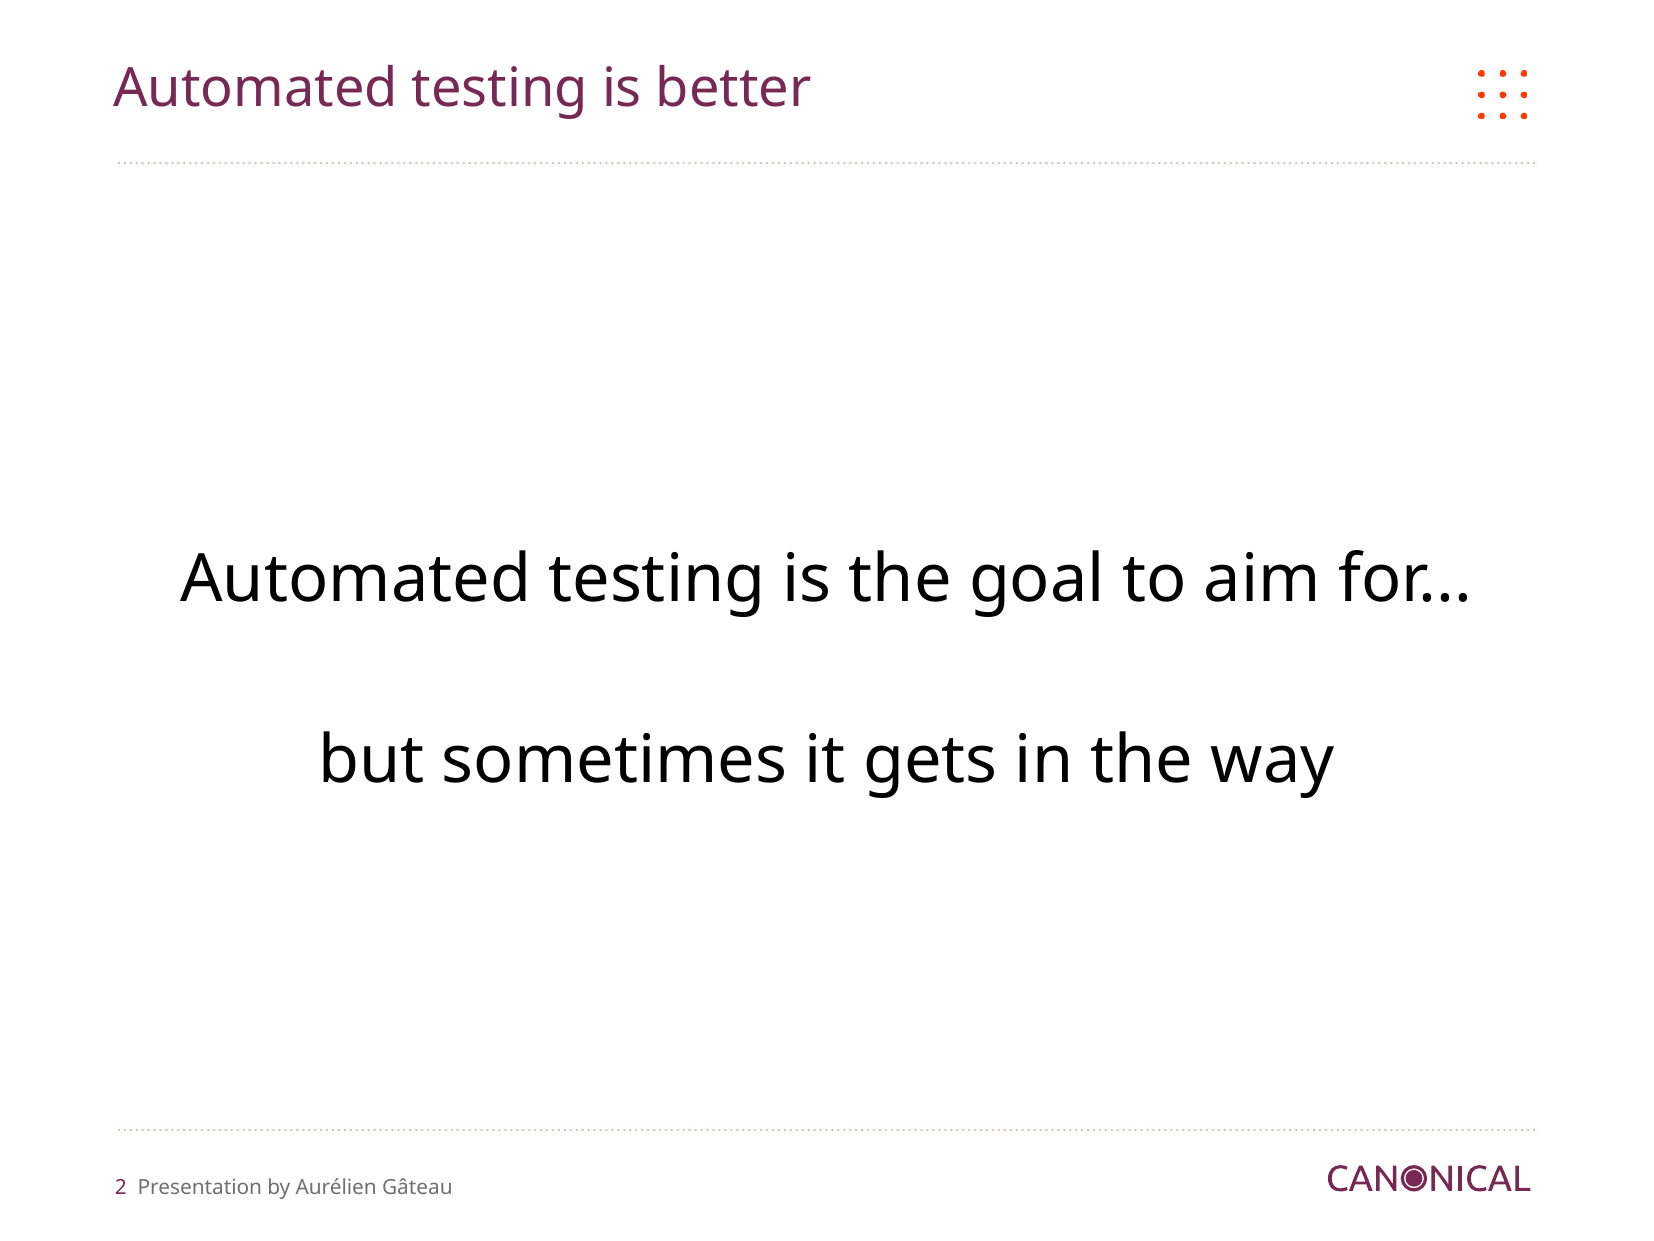

Automated testing is better
# Automated testing is the goal to aim for...
but sometimes it gets in the way